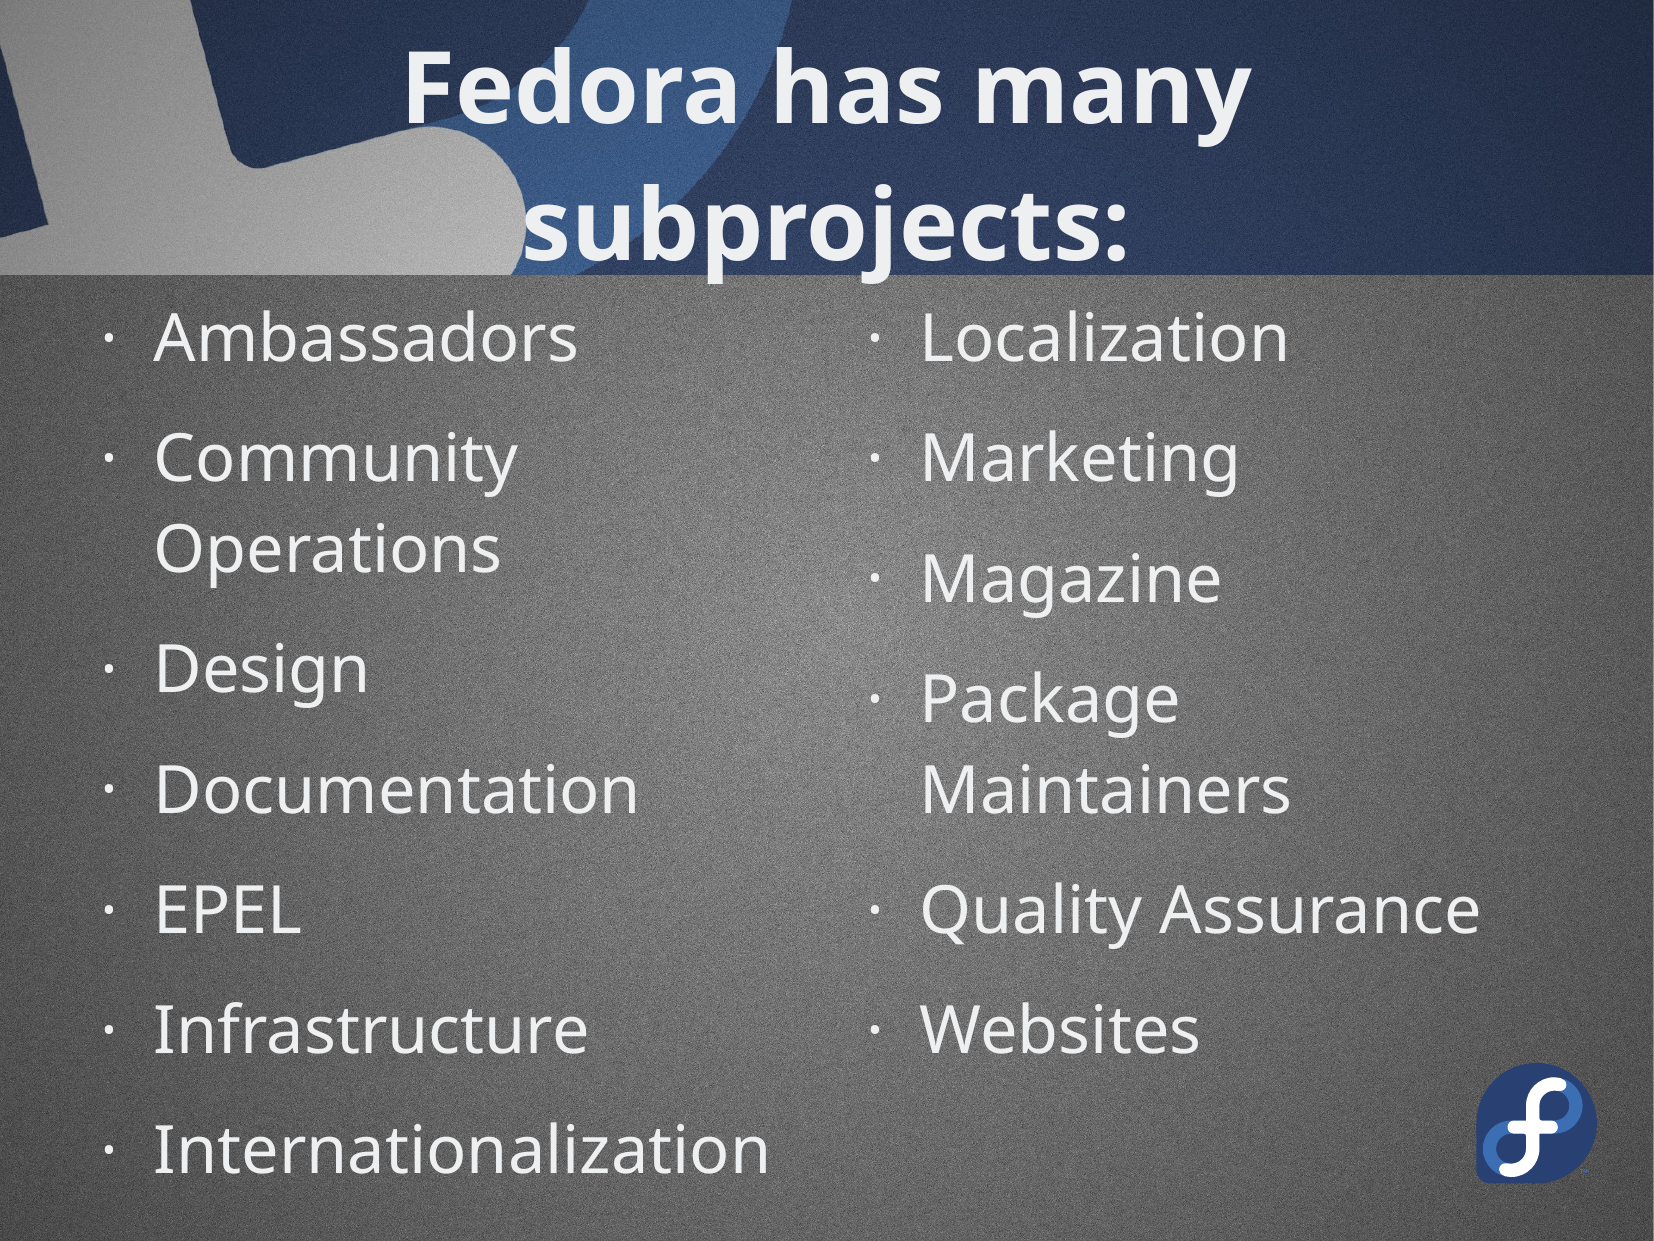

# Fedora has many subprojects:
Ambassadors
Community Operations
Design
Documentation
EPEL
Infrastructure
Internationalization
Localization
Marketing
Magazine
Package Maintainers
Quality Assurance
Websites